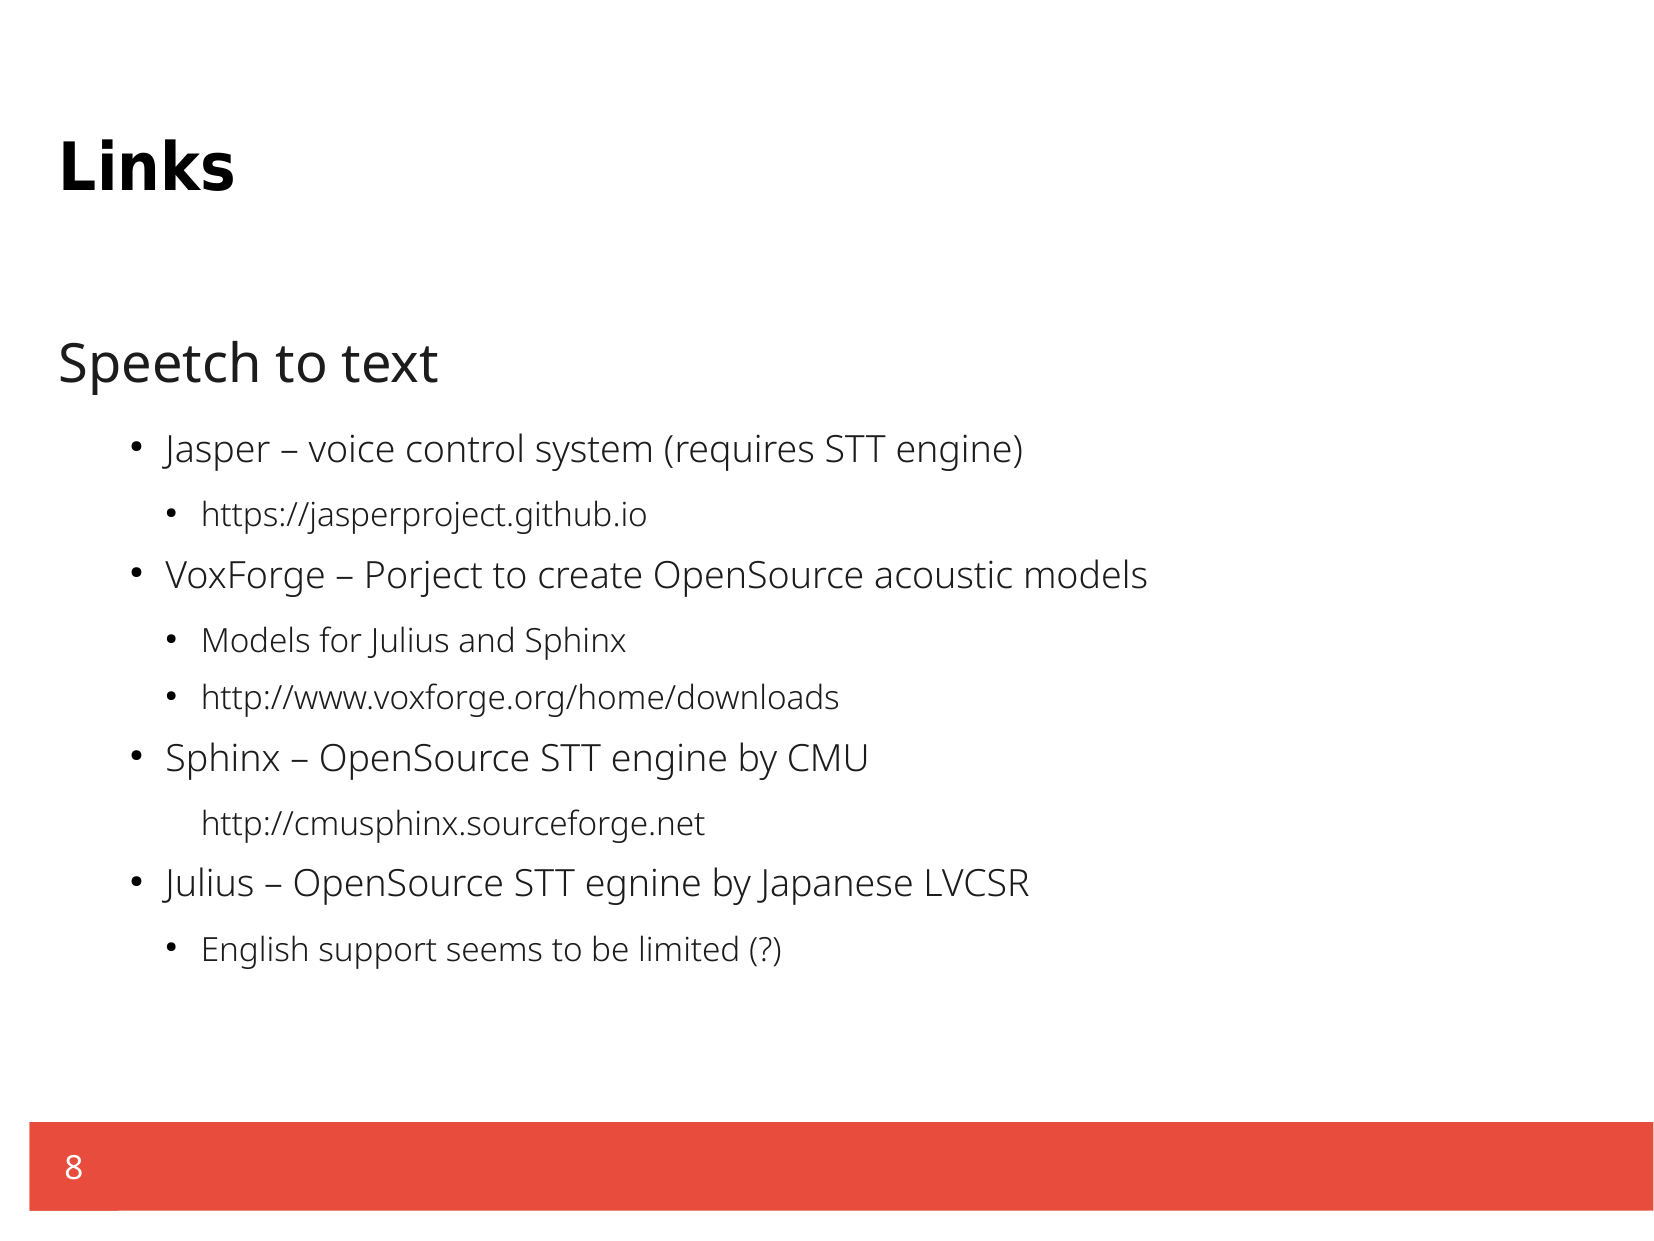

# Links
Speetch to text
Jasper – voice control system (requires STT engine)
https://jasperproject.github.io
VoxForge – Porject to create OpenSource acoustic models
Models for Julius and Sphinx
http://www.voxforge.org/home/downloads
Sphinx – OpenSource STT engine by CMU
http://cmusphinx.sourceforge.net
Julius – OpenSource STT egnine by Japanese LVCSR
English support seems to be limited (?)
8